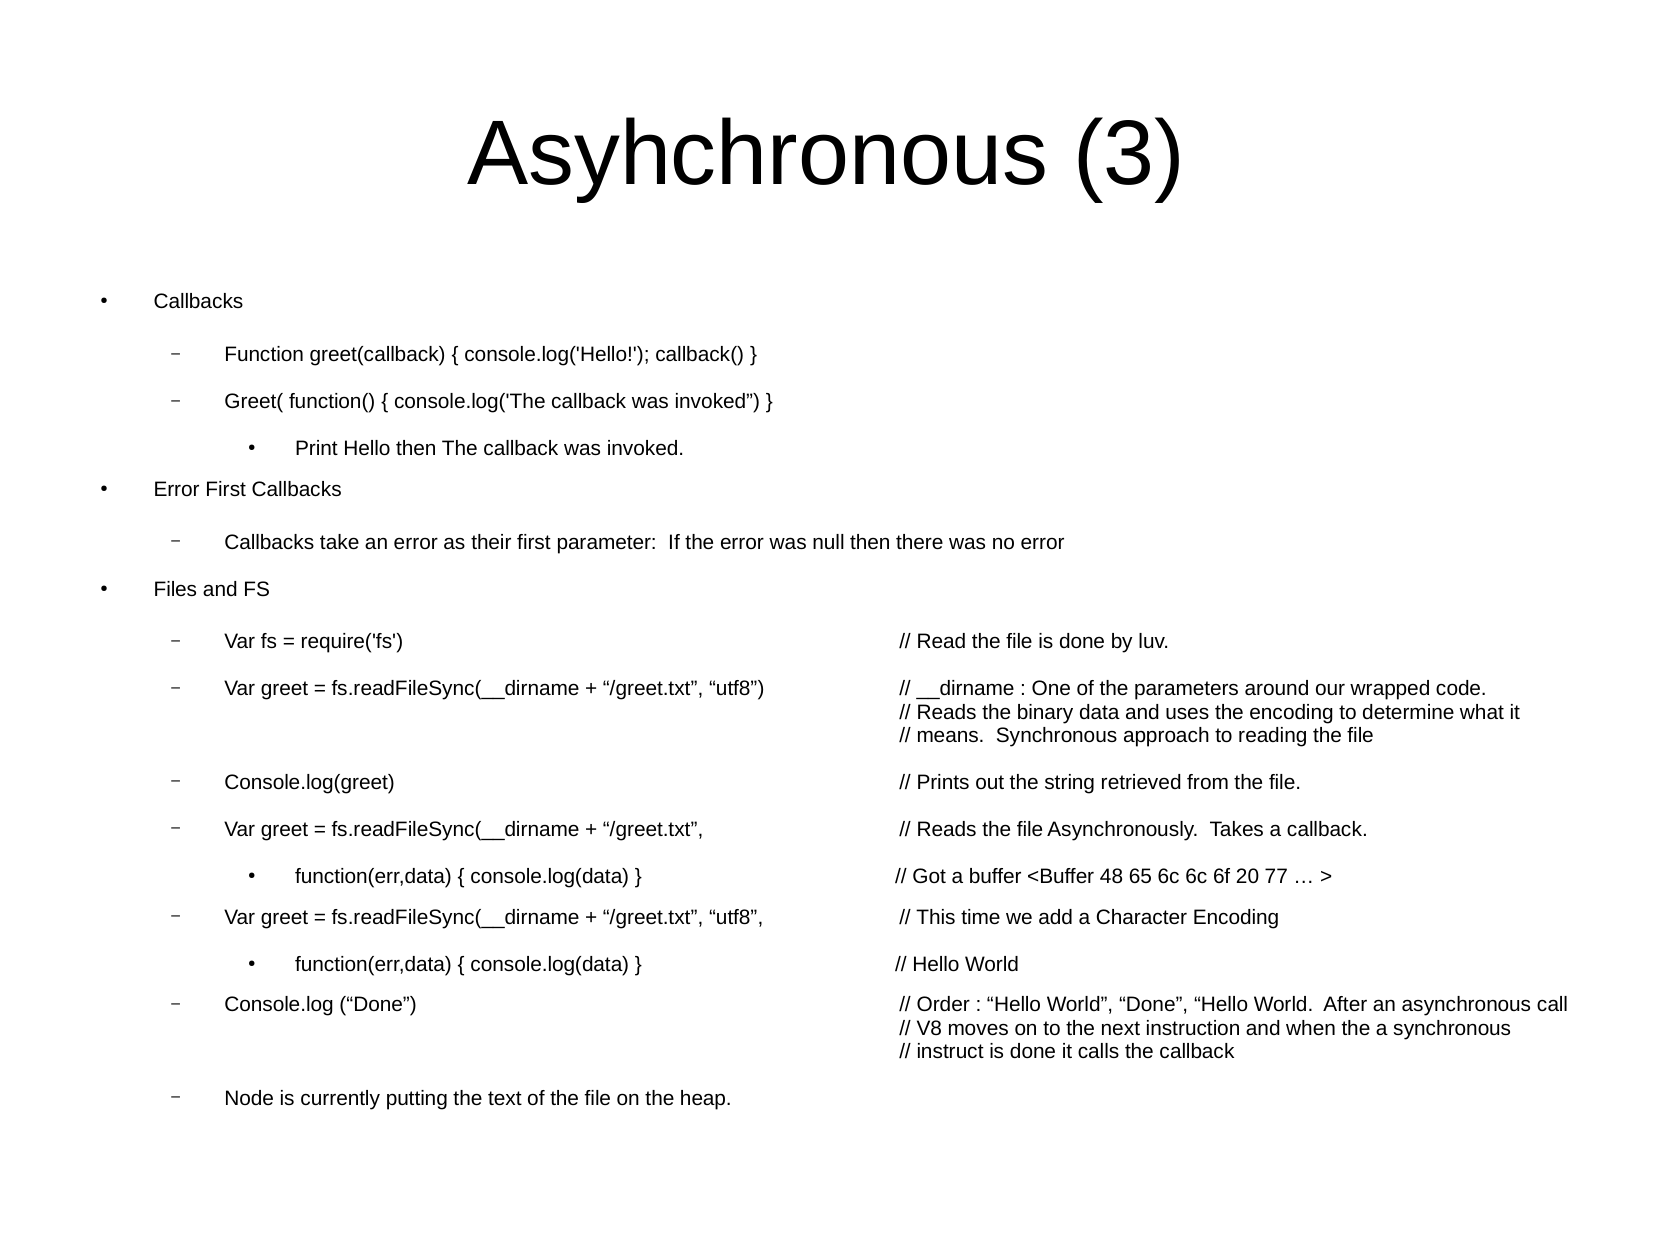

# Asyhchronous (3)
Callbacks
Function greet(callback) { console.log('Hello!'); callback() }
Greet( function() { console.log('The callback was invoked”) }
Print Hello then The callback was invoked.
Error First Callbacks
Callbacks take an error as their first parameter: If the error was null then there was no error
Files and FS
Var fs = require('fs')							// Read the file is done by luv.
Var greet = fs.readFileSync(__dirname + “/greet.txt”, “utf8”)		// __dirname : One of the parameters around our wrapped code. 									// Reads the binary data and uses the encoding to determine what it 									// means. Synchronous approach to reading the file
Console.log(greet)							// Prints out the string retrieved from the file.
Var greet = fs.readFileSync(__dirname + “/greet.txt”,			// Reads the file Asynchronously. Takes a callback.
function(err,data) { console.log(data) }				// Got a buffer <Buffer 48 65 6c 6c 6f 20 77 … >
Var greet = fs.readFileSync(__dirname + “/greet.txt”, “utf8”,		// This time we add a Character Encoding
function(err,data) { console.log(data) }				// Hello World
Console.log (“Done”)							// Order : “Hello World”, “Done”, “Hello World. After an asynchronous call 									// V8 moves on to the next instruction and when the a synchronous 									// instruct is done it calls the callback
Node is currently putting the text of the file on the heap.